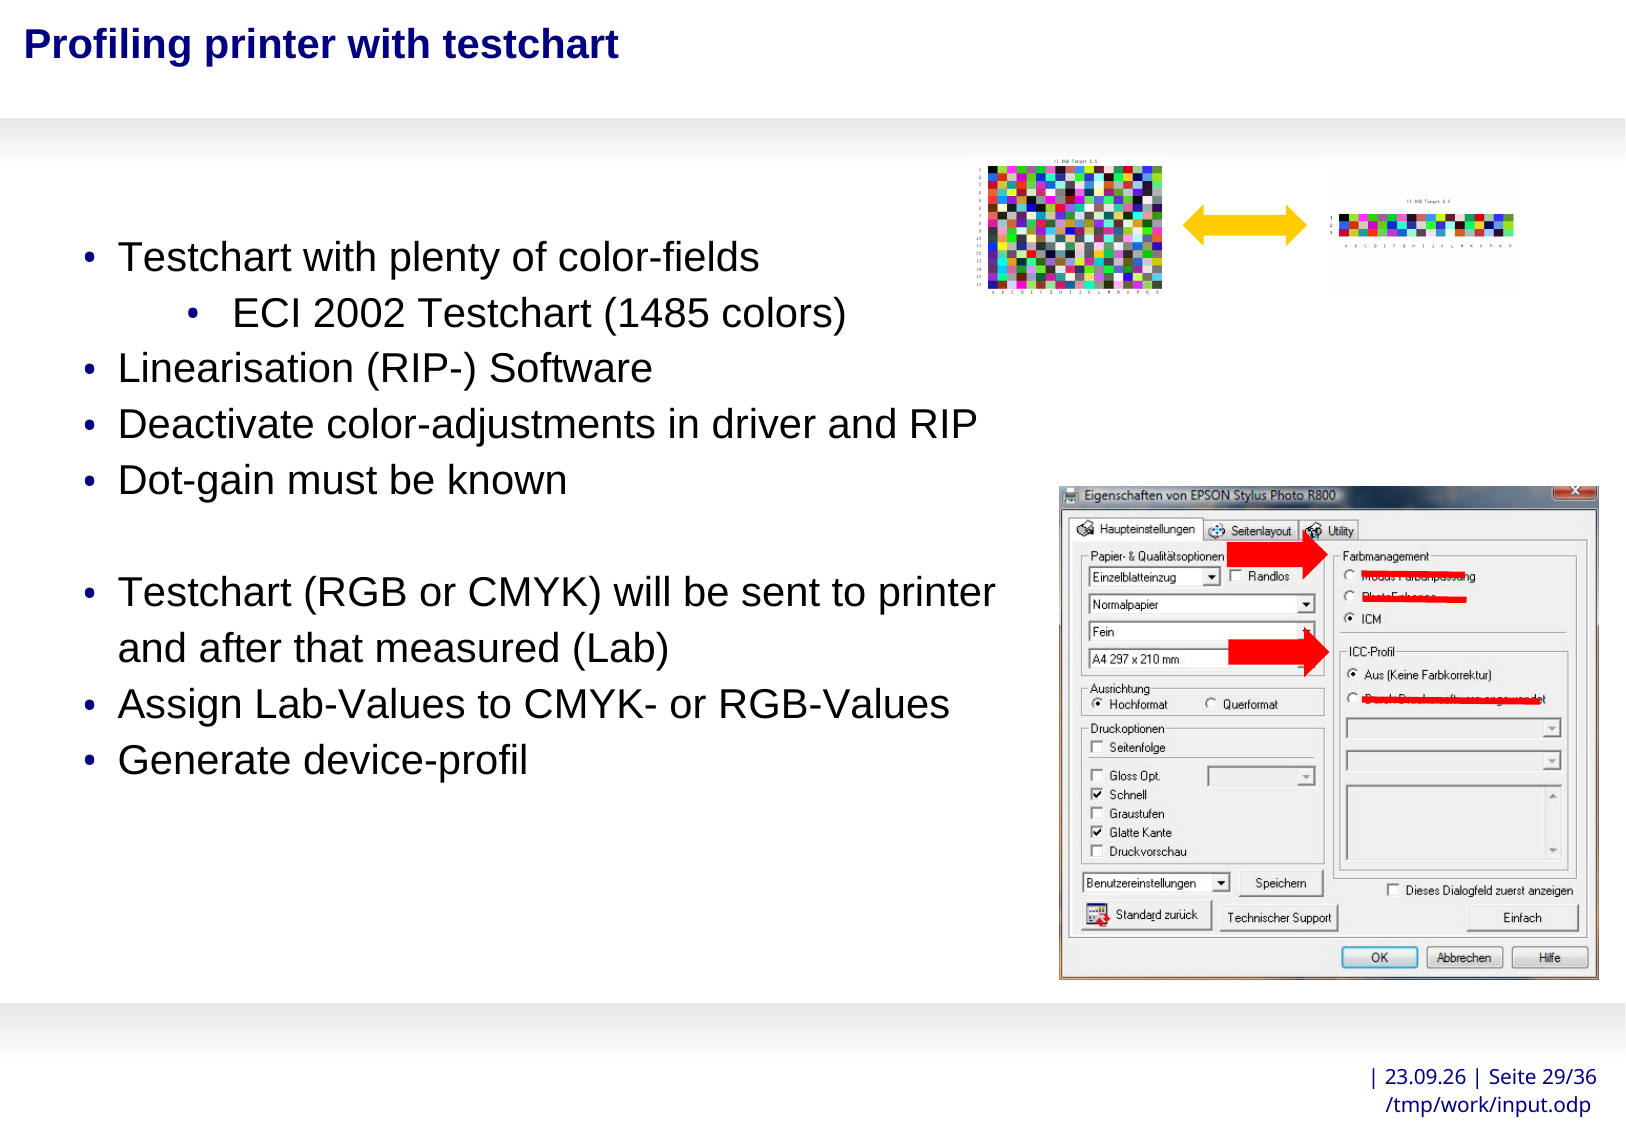

# Profiling printer with testchart
Testchart with plenty of color-fields
 ECI 2002 Testchart (1485 colors)
Linearisation (RIP-) Software
Deactivate color-adjustments in driver and RIP
Dot-gain must be known
Testchart (RGB or CMYK) will be sent to printer and after that measured (Lab)
Assign Lab-Values to CMYK- or RGB-Values
Generate device-profil